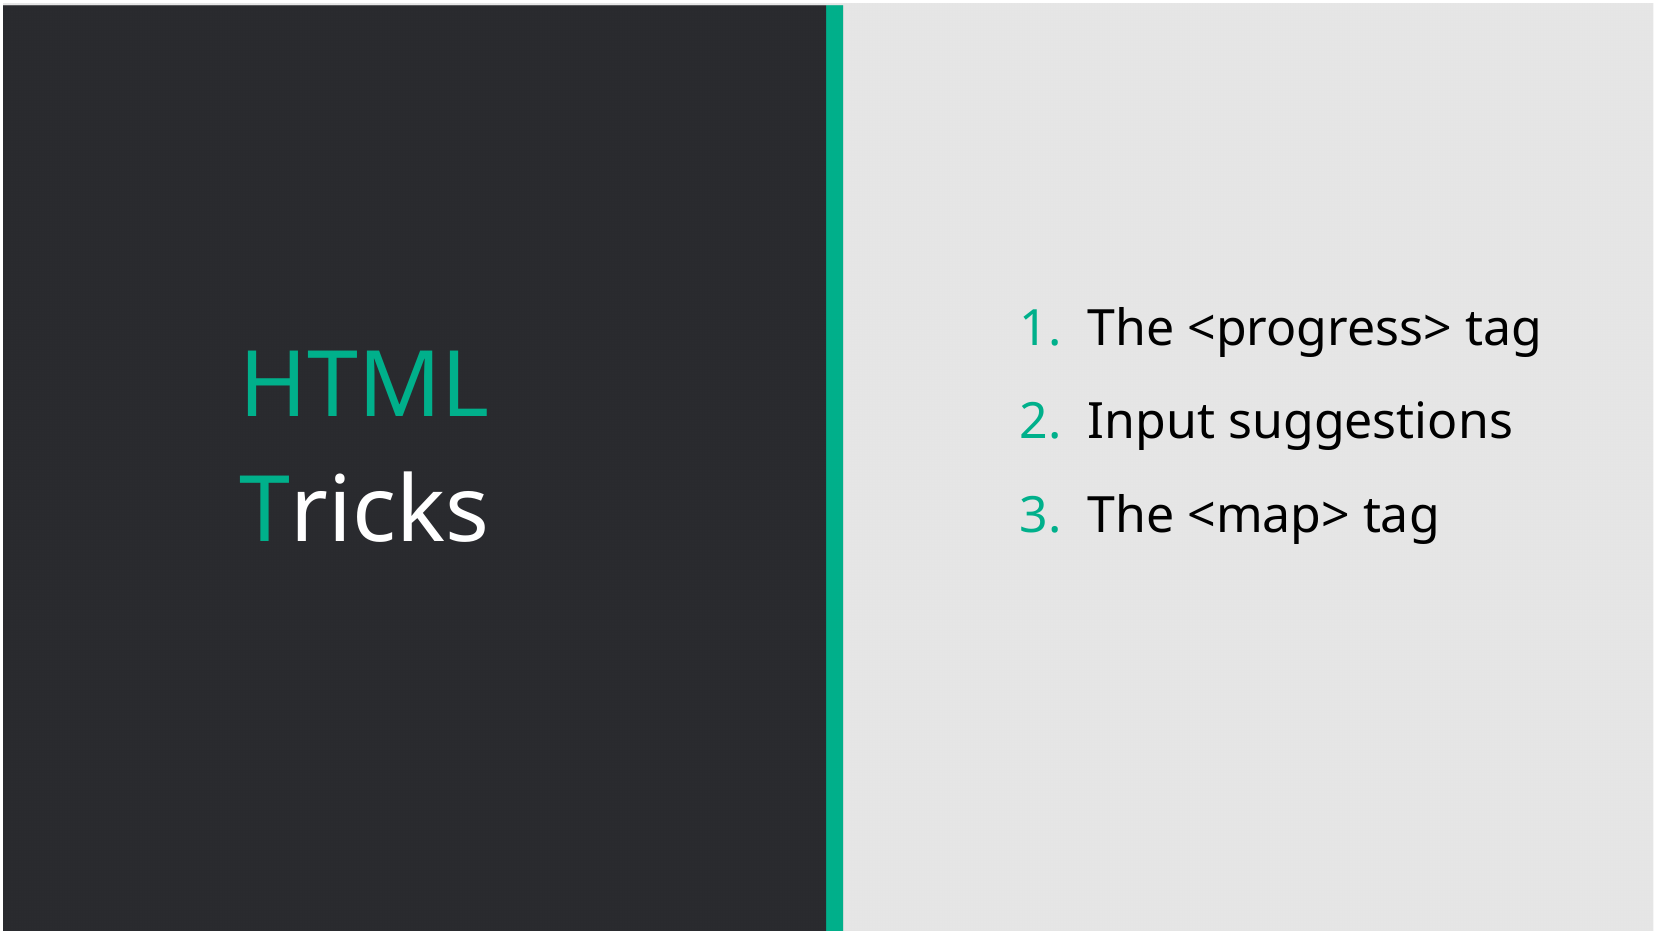

1. The <progress> tag
2. Input suggestions
3. The <map> tag
HTML
Tricks